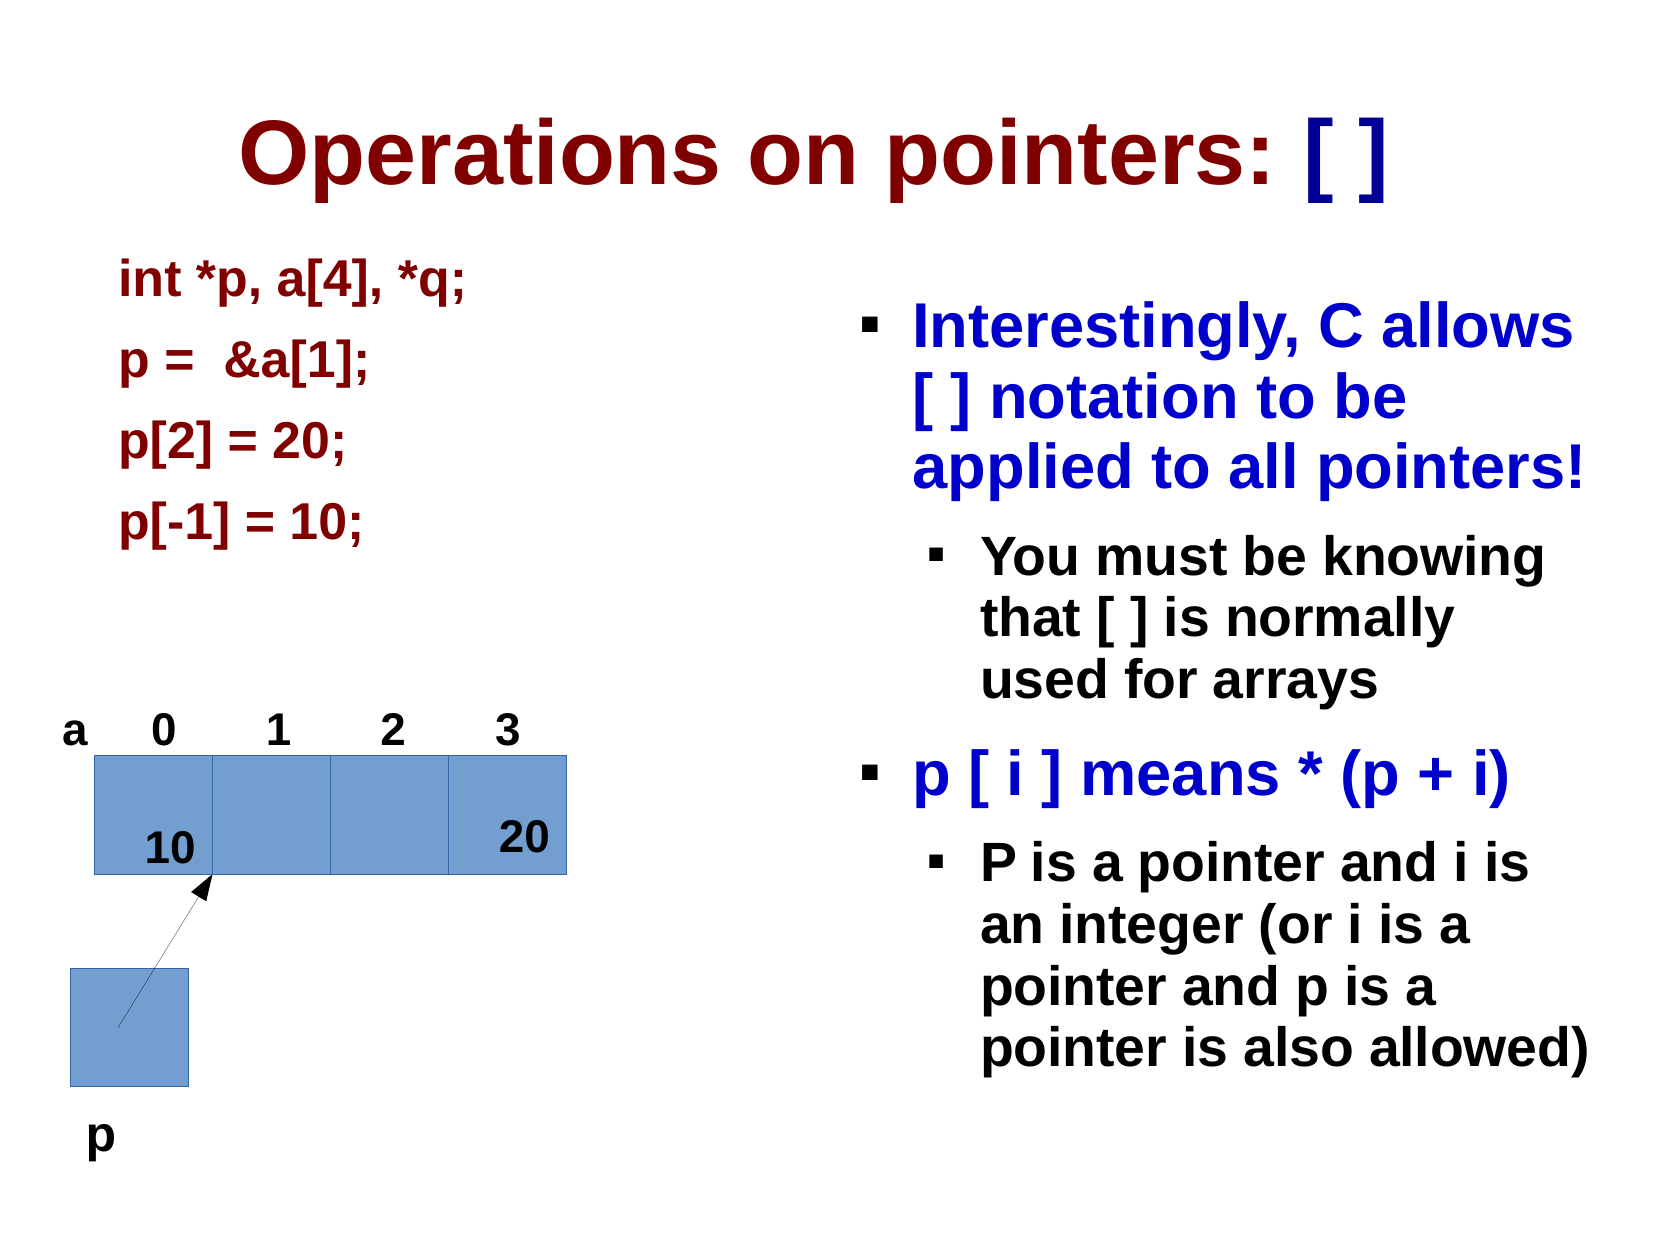

# Operations on pointers: [ ]
int *p, a[4], *q;
p = &a[1];
p[2] = 20;
p[-1] = 10;
Interestingly, C allows [ ] notation to be applied to all pointers!
You must be knowing that [ ] is normally used for arrays
p [ i ] means * (p + i)
P is a pointer and i is an integer (or i is a pointer and p is a pointer is also allowed)
a 0 1 2 3
20
10
p